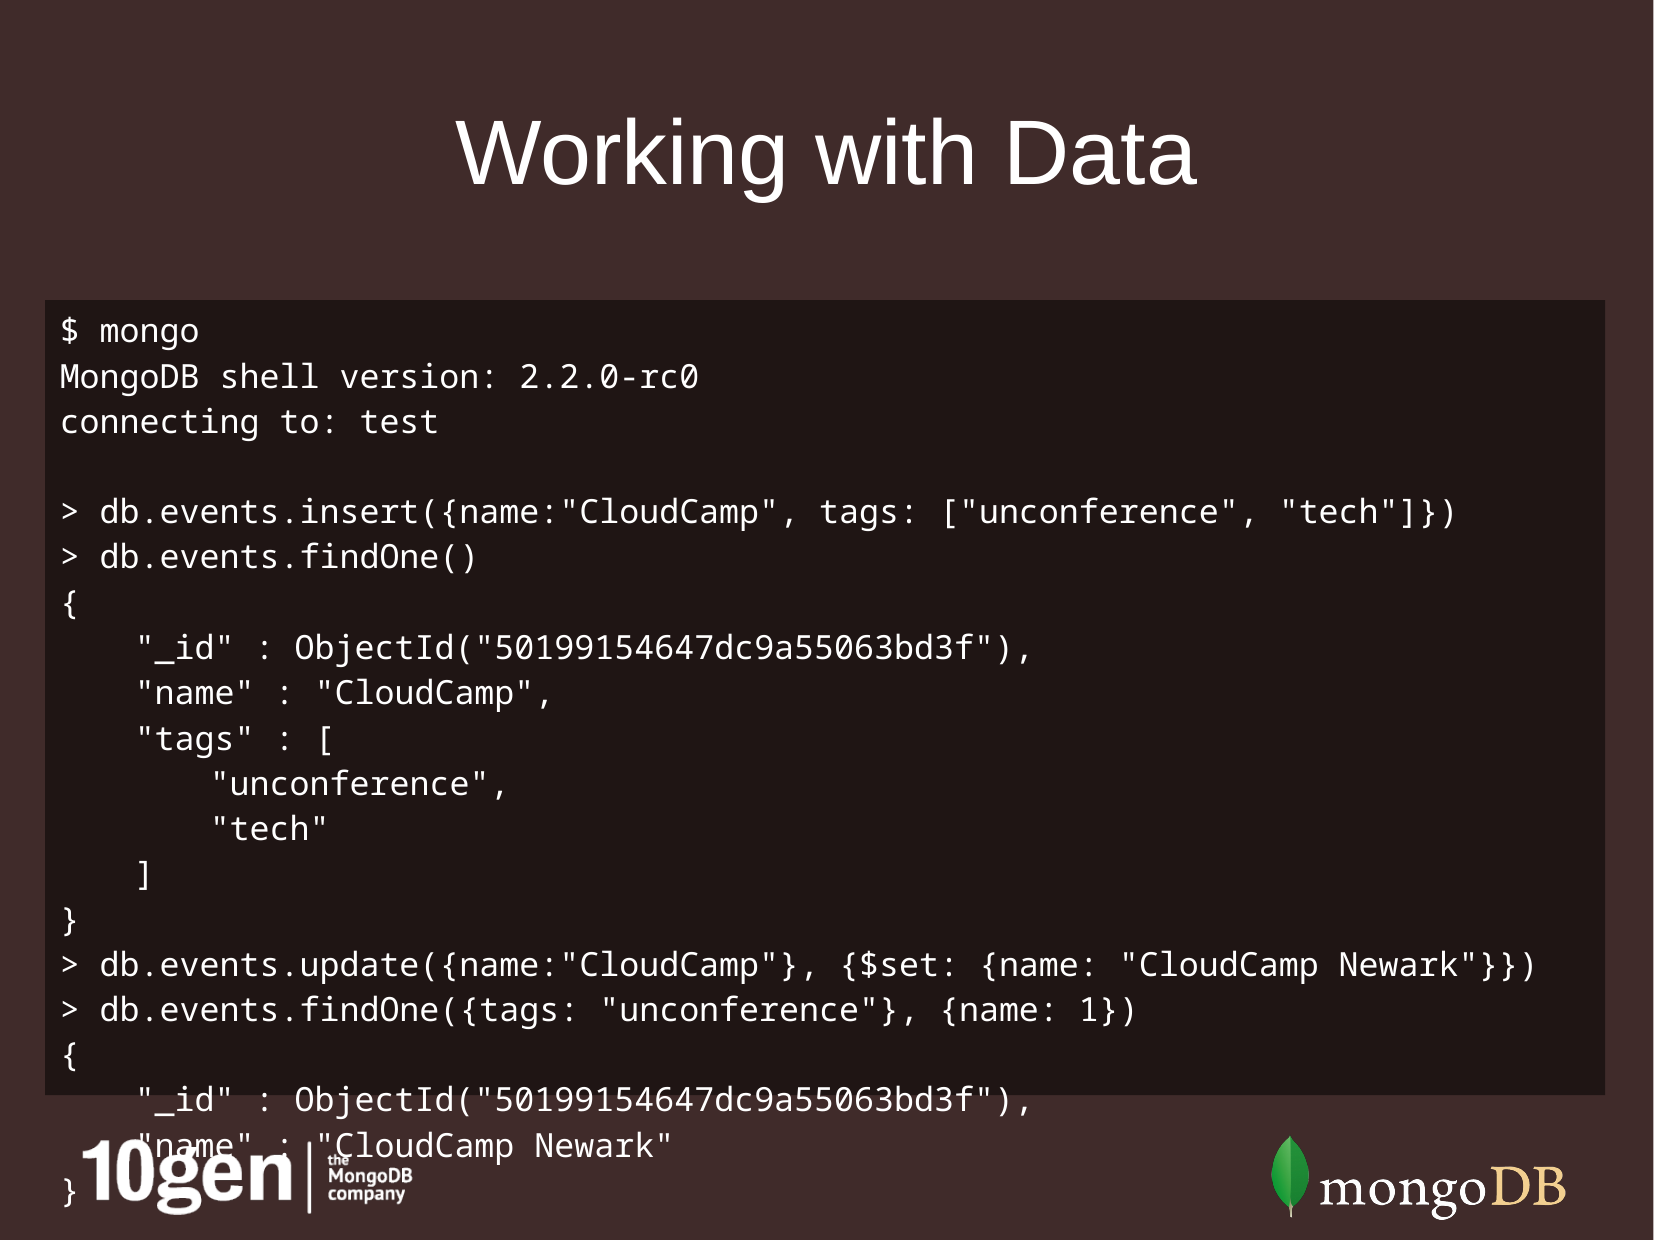

# Working with Data
$ mongo
MongoDB shell version: 2.2.0-rc0
connecting to: test
> db.events.insert({name:"CloudCamp", tags: ["unconference", "tech"]})
> db.events.findOne()
{
	"_id" : ObjectId("50199154647dc9a55063bd3f"),
	"name" : "CloudCamp",
	"tags" : [
		"unconference",
		"tech"
	]
}
> db.events.update({name:"CloudCamp"}, {$set: {name: "CloudCamp Newark"}})
> db.events.findOne({tags: "unconference"}, {name: 1})
{
	"_id" : ObjectId("50199154647dc9a55063bd3f"),
	"name" : "CloudCamp Newark"
}